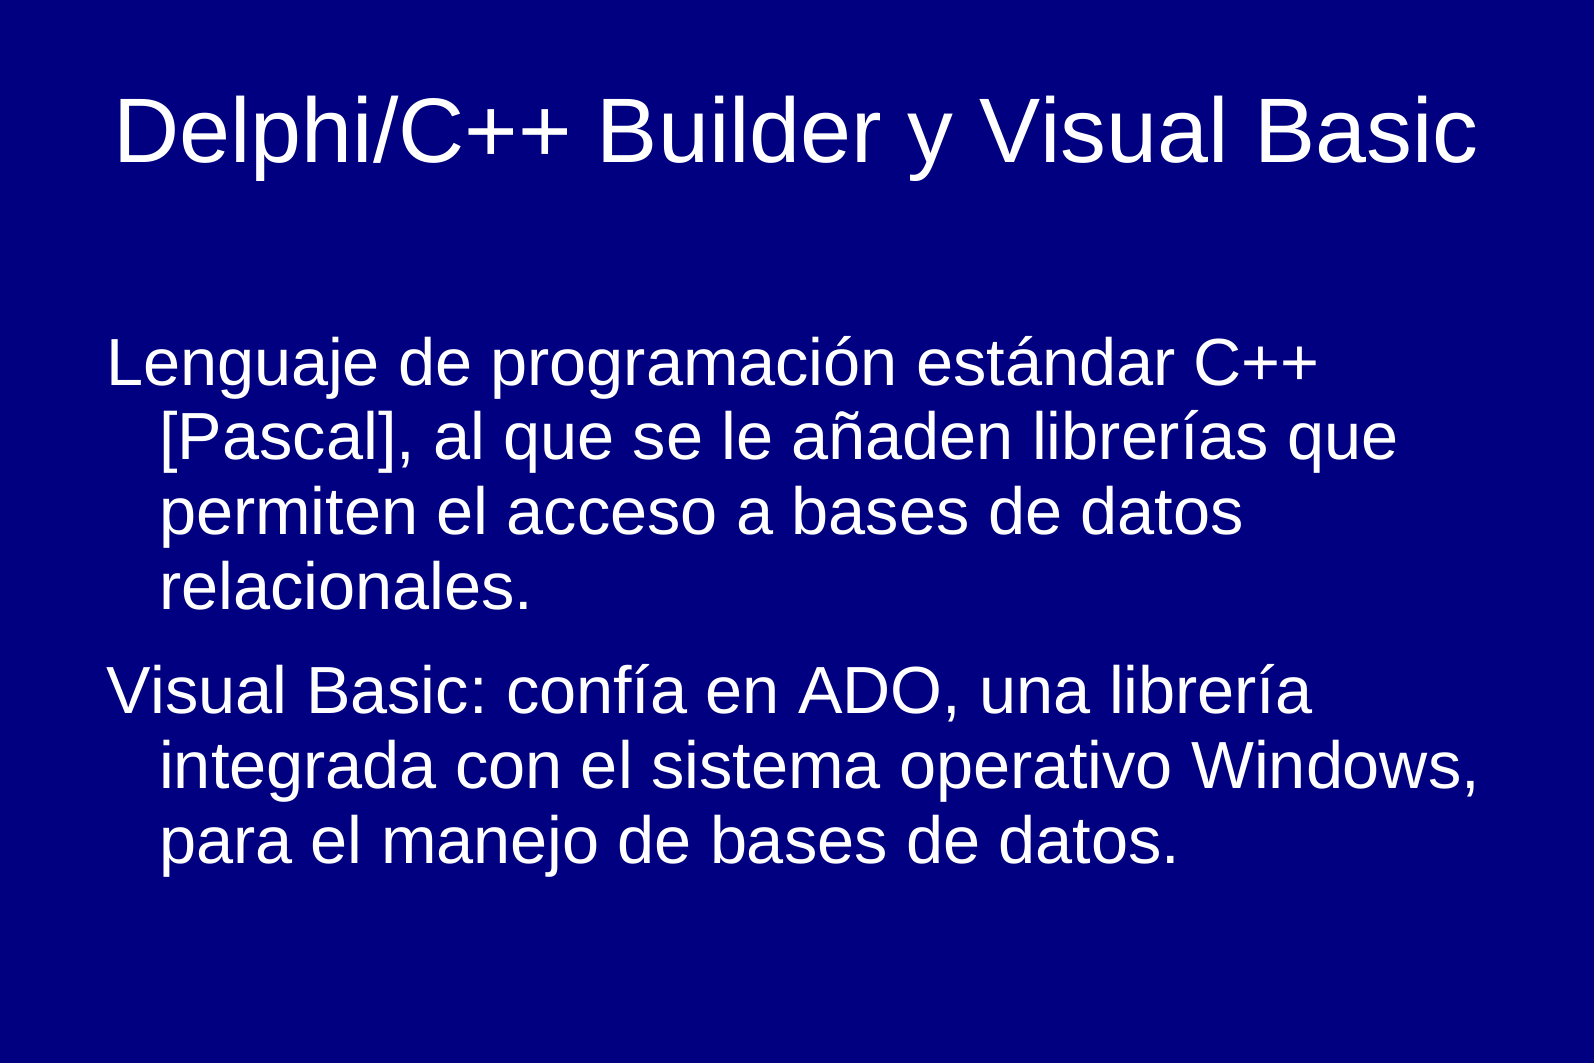

# Delphi/C++ Builder y Visual Basic
Lenguaje de programación estándar C++ [Pascal], al que se le añaden librerías que permiten el acceso a bases de datos relacionales.
Visual Basic: confía en ADO, una librería integrada con el sistema operativo Windows, para el manejo de bases de datos.